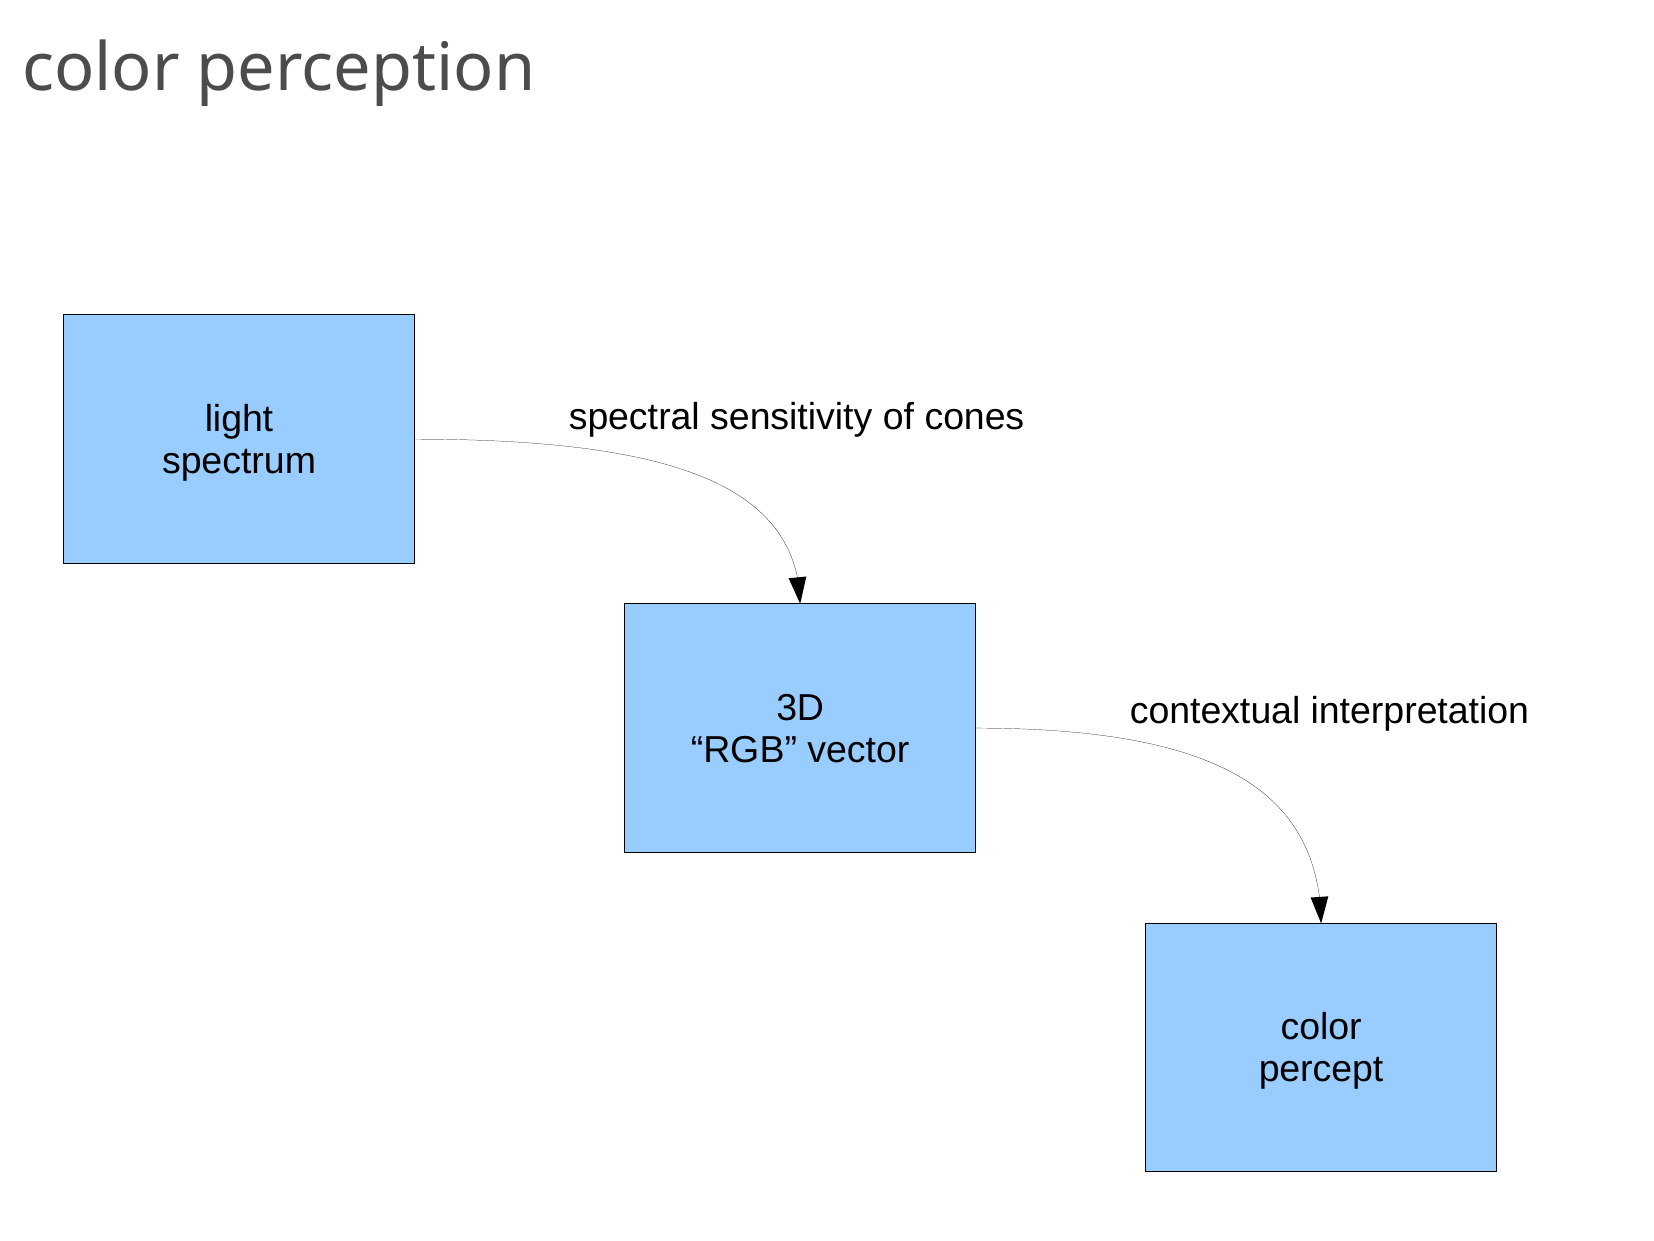

# color perception
light
spectrum
spectral sensitivity of cones
3D
“RGB” vector
contextual interpretation
color
percept